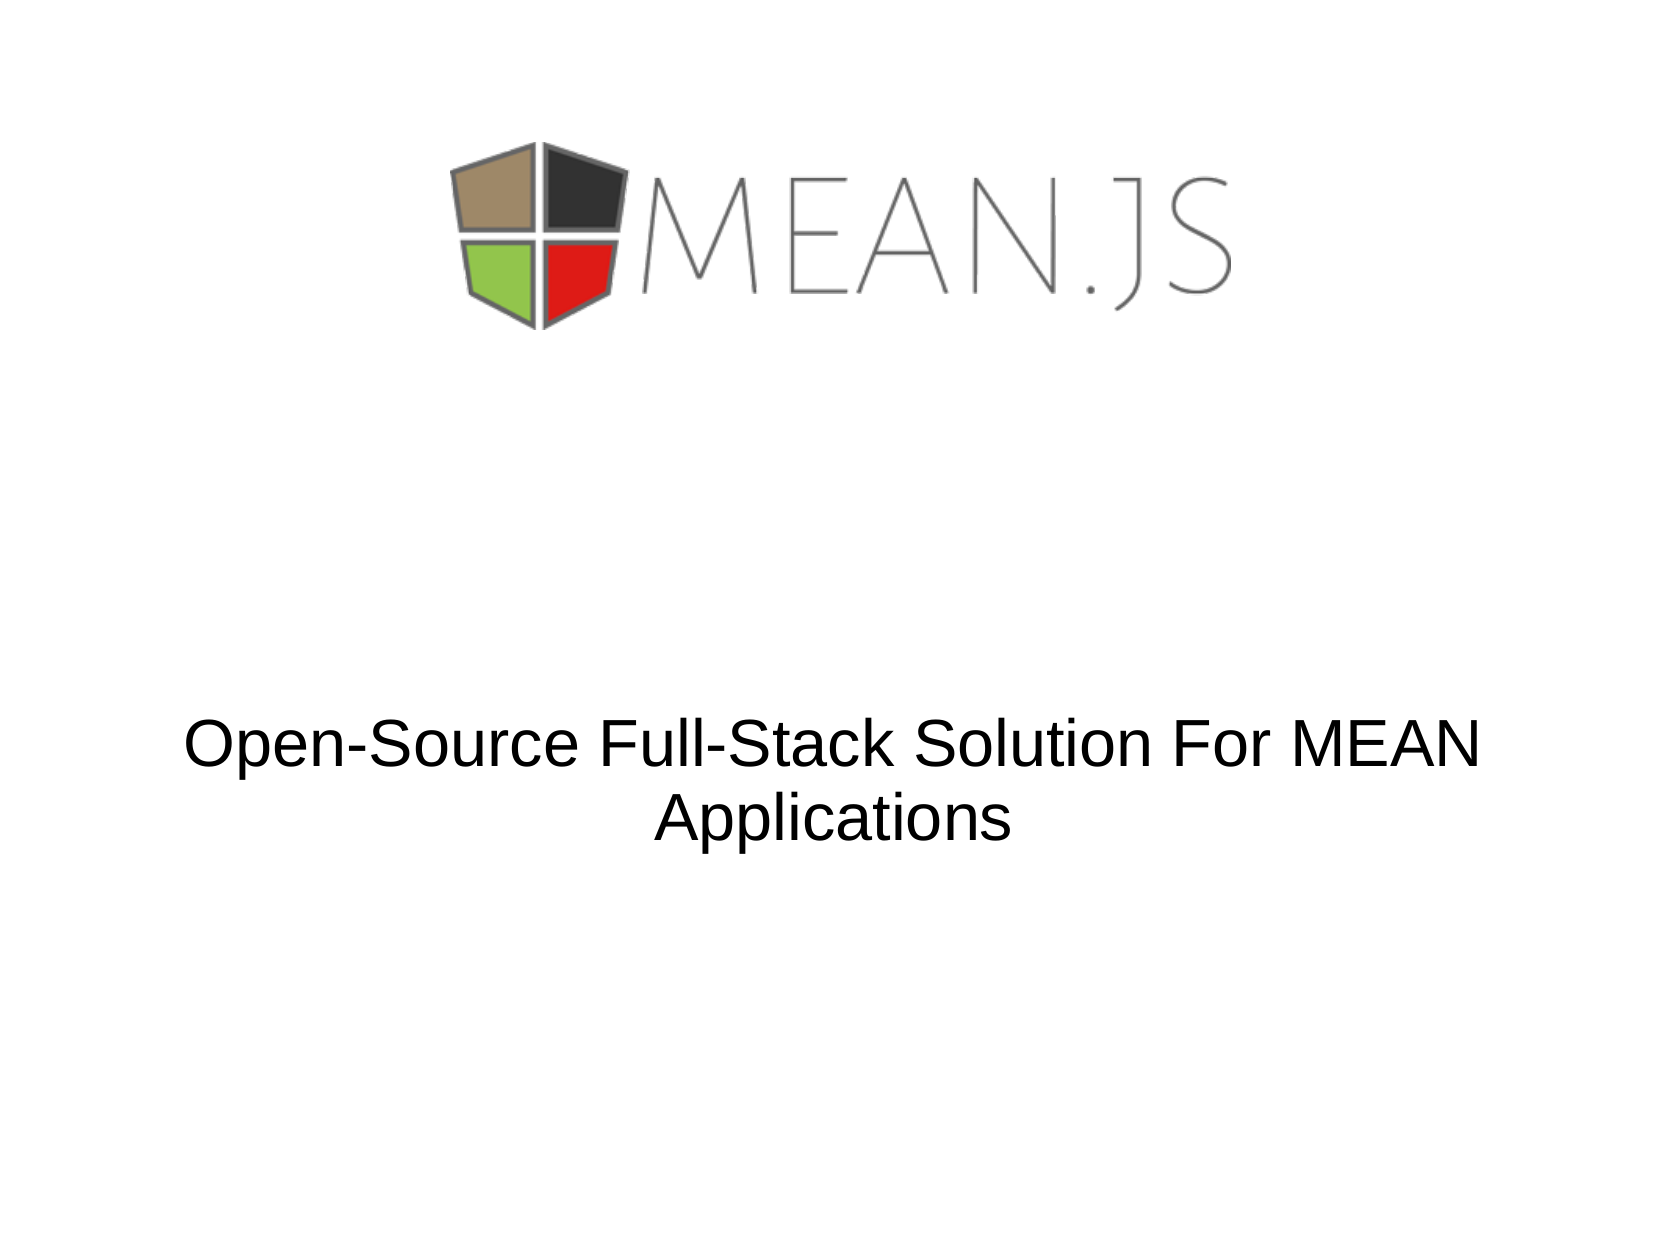

# Open-Source Full-Stack Solution For MEAN Applications